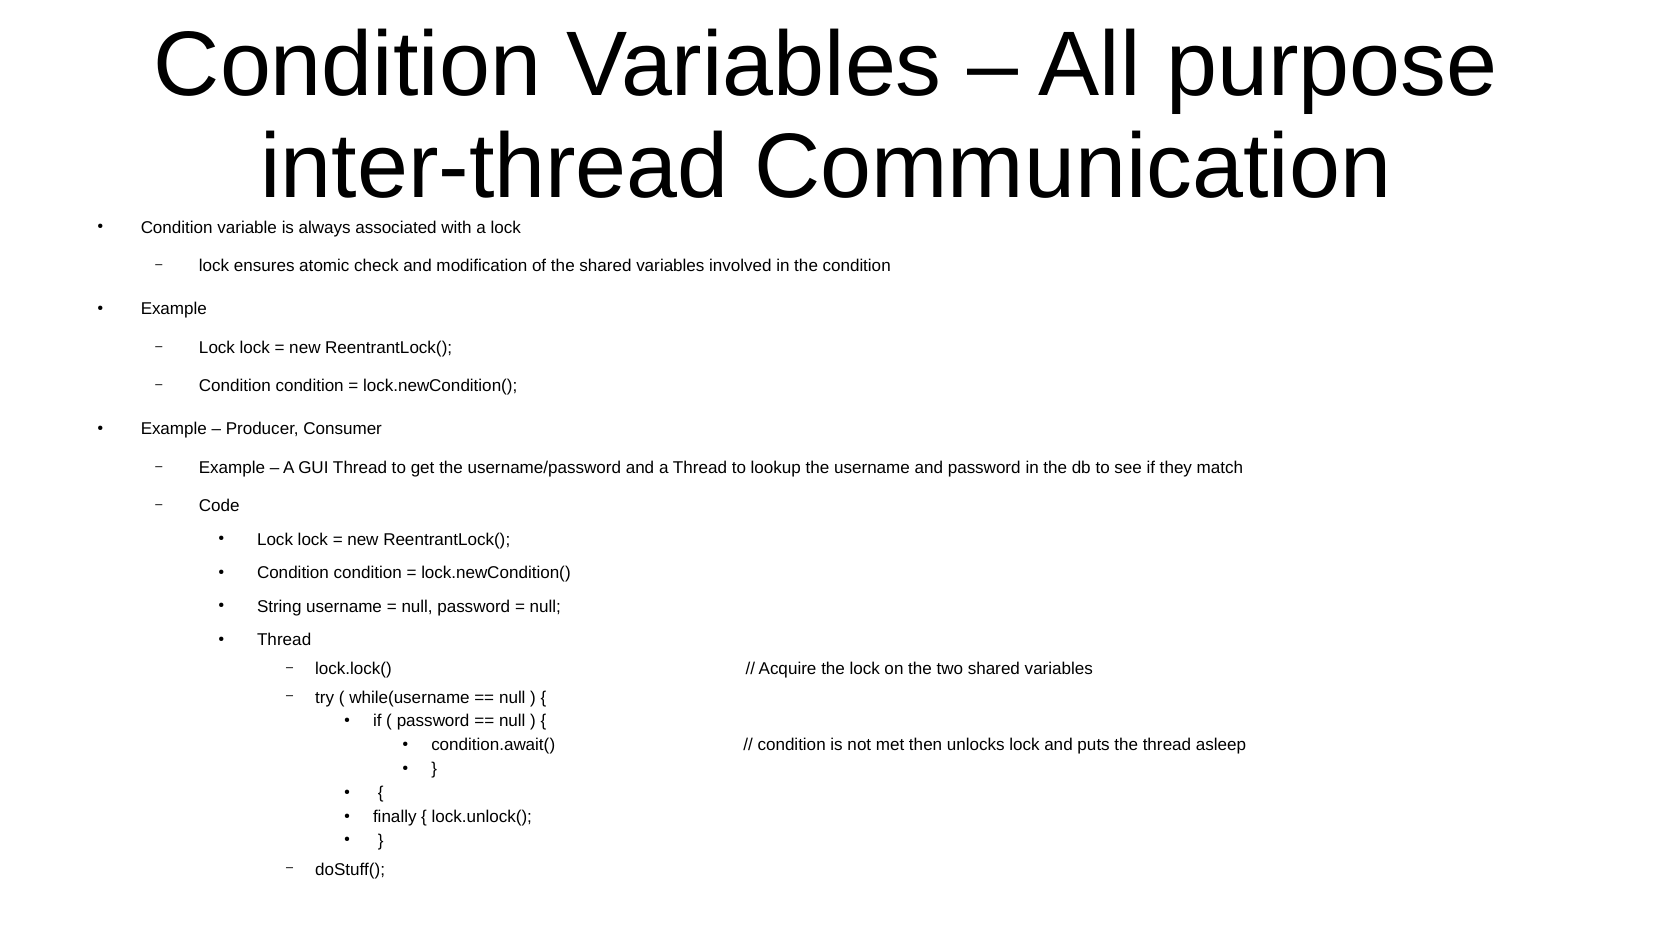

# Condition Variables – All purpose inter-thread Communication
Condition variable is always associated with a lock
lock ensures atomic check and modification of the shared variables involved in the condition
Example
Lock lock = new ReentrantLock();
Condition condition = lock.newCondition();
Example – Producer, Consumer
Example – A GUI Thread to get the username/password and a Thread to lookup the username and password in the db to see if they match
Code
Lock lock = new ReentrantLock();
Condition condition = lock.newCondition()
String username = null, password = null;
Thread
lock.lock() 					 		 	 	 	 	// Acquire the lock on the two shared variables
try ( while(username == null ) {
if ( password == null ) {
condition.await() 					 	 	 // condition is not met then unlocks lock and puts the thread asleep
}
 {
finally { lock.unlock();
 }
doStuff();